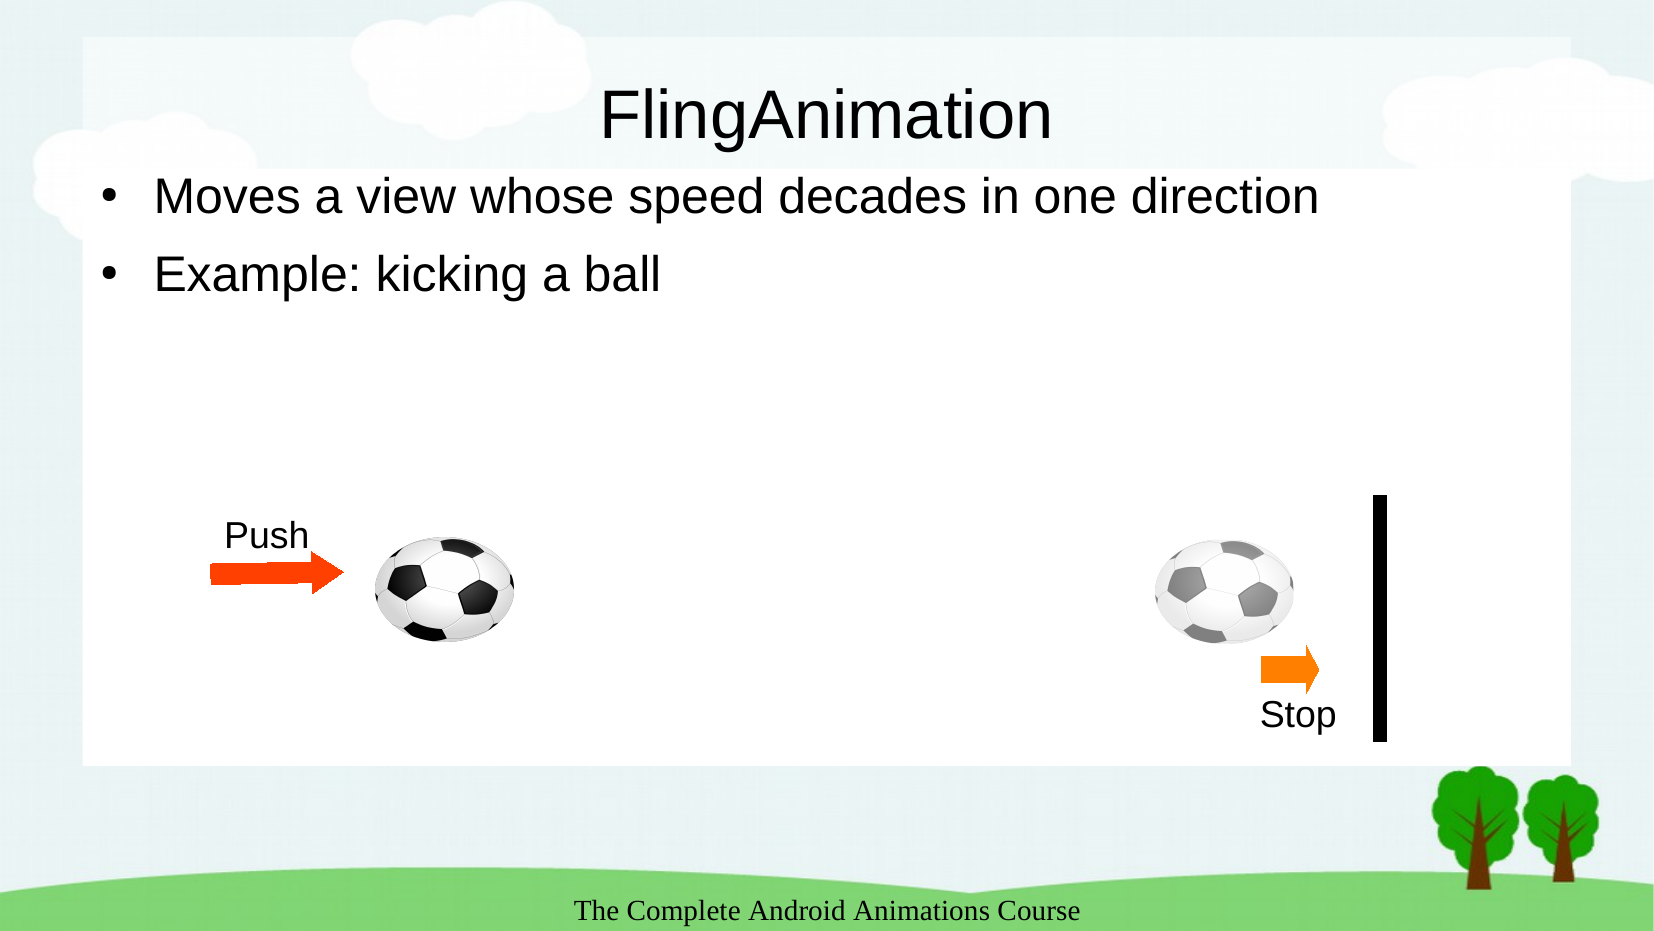

# FlingAnimation
Moves a view whose speed decades in one direction
Example: kicking a ball
Push
Stop
The Complete Android Animations Course